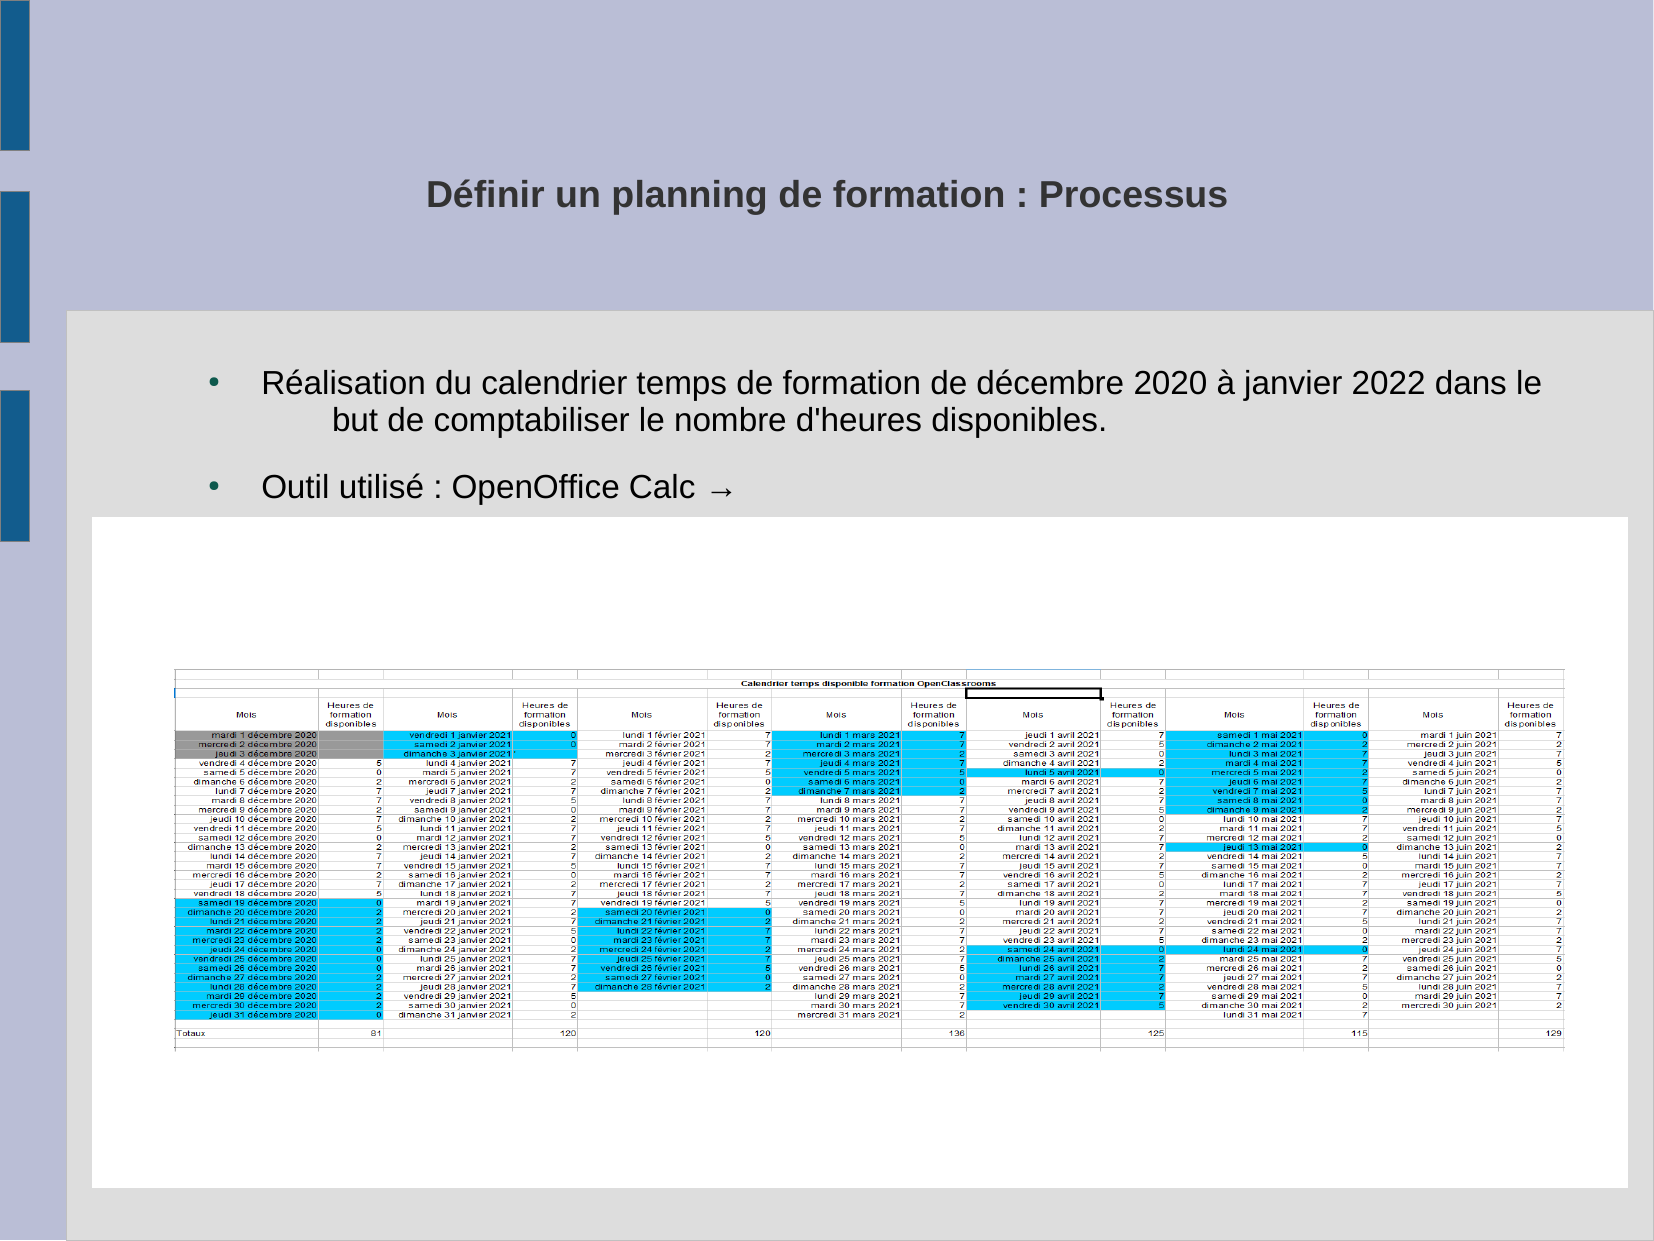

# Définir un planning de formation : Processus
Réalisation du calendrier temps de formation de décembre 2020 à janvier 2022 dans le but de comptabiliser le nombre d'heures disponibles.
Outil utilisé : OpenOffice Calc →